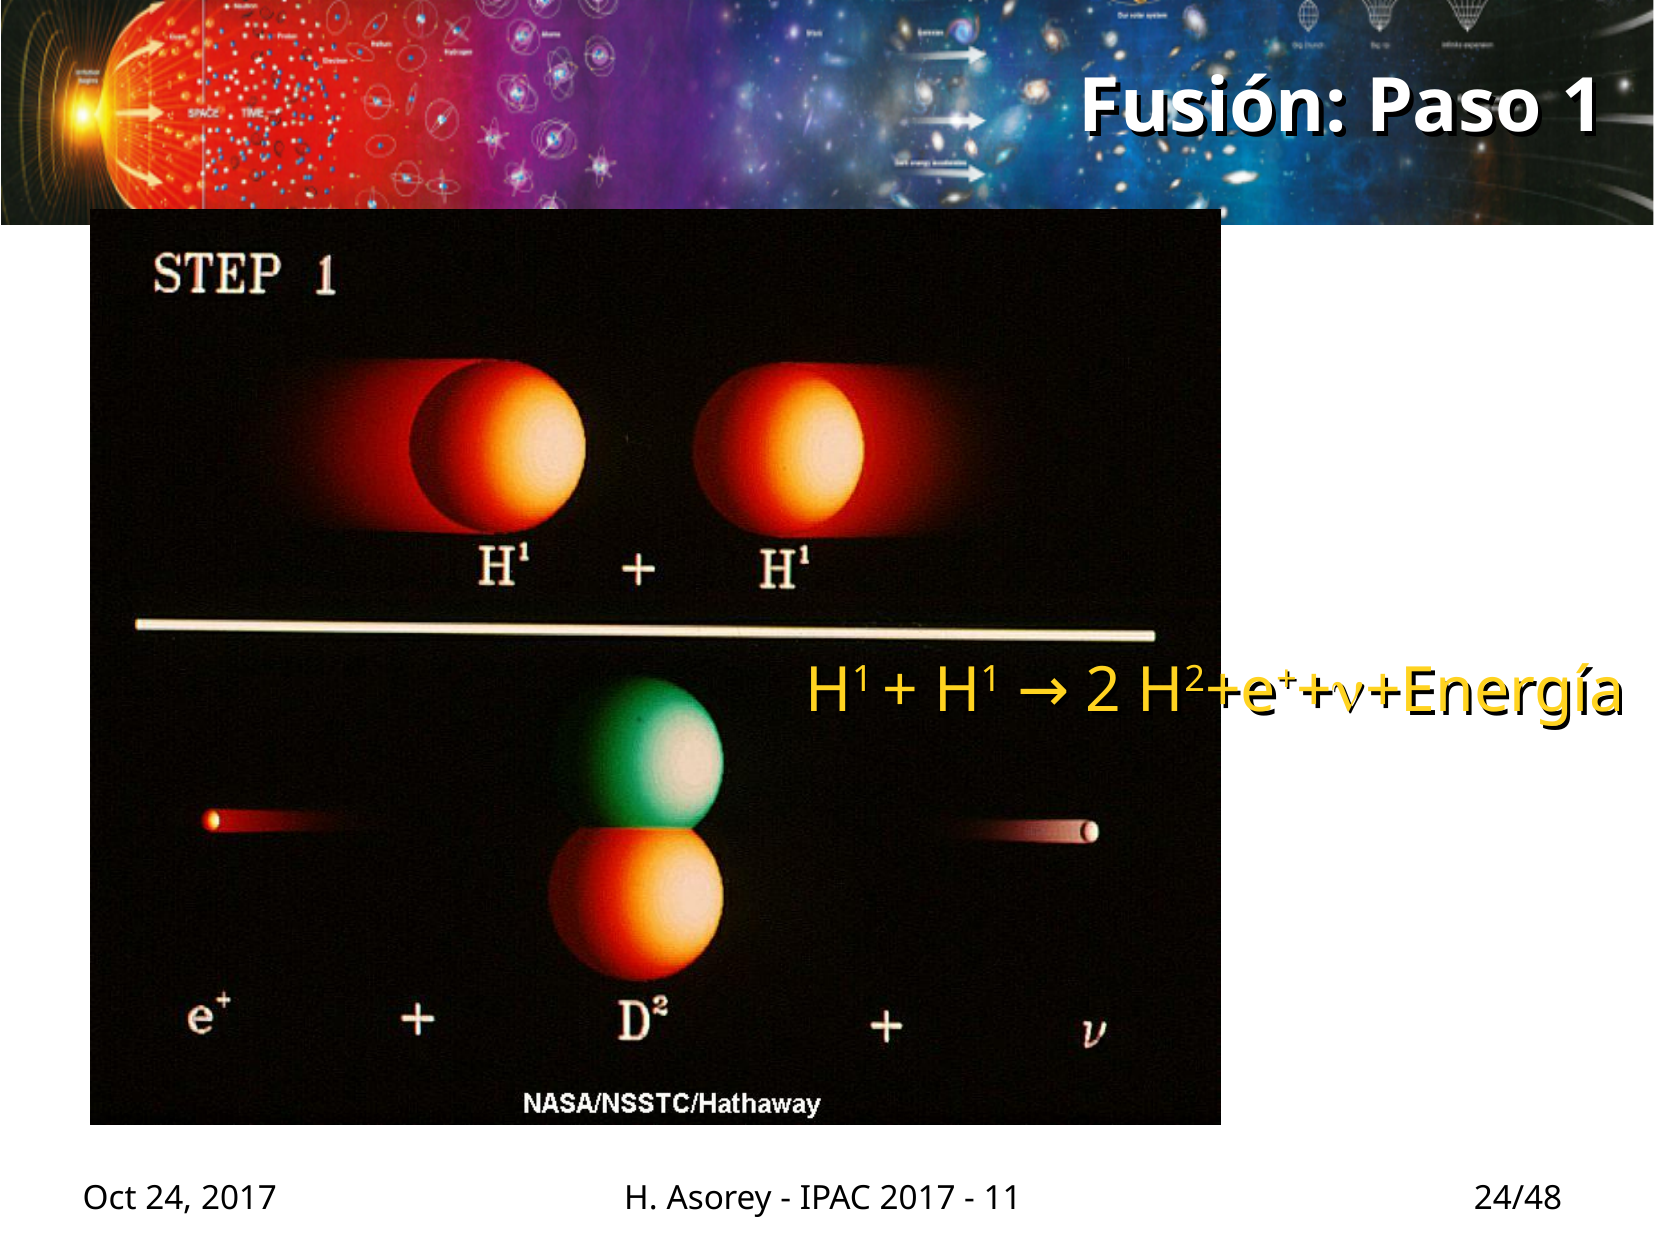

# Fusión: Paso 1
H1 + H1 → 2 H2+e++n+Energía
Oct 24, 2017
H. Asorey - IPAC 2017 - 11
24